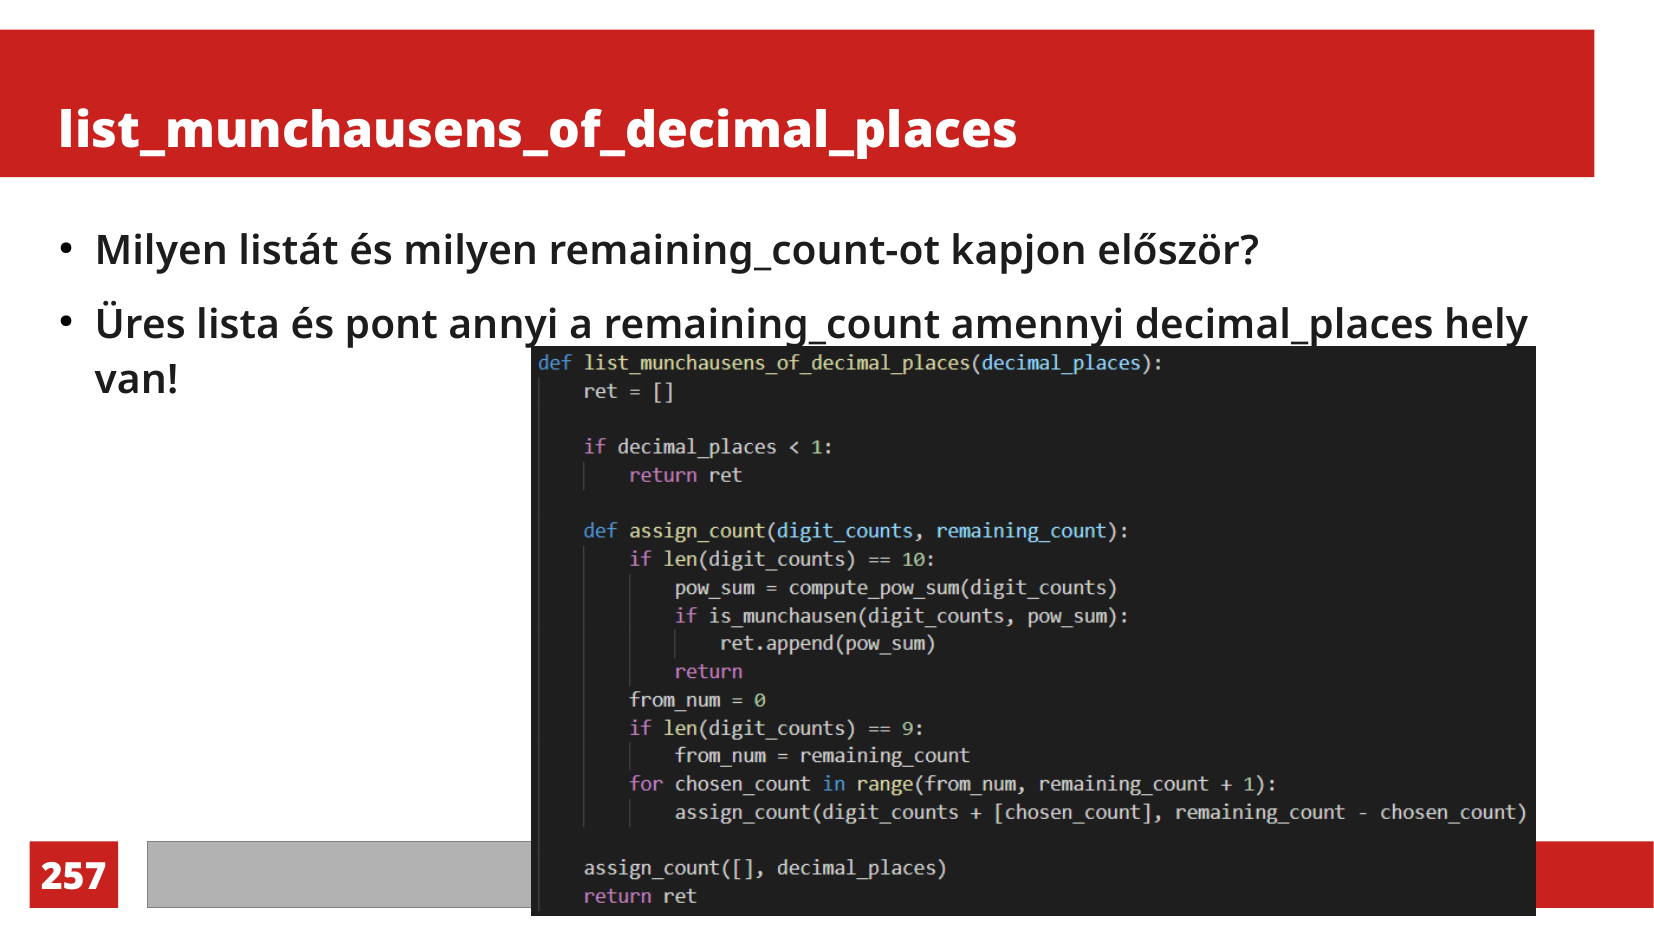

# list_munchausens_of_decimal_places
Milyen listát és milyen remaining_count-ot kapjon először?
Üres lista és pont annyi a remaining_count amennyi decimal_places hely van!
257